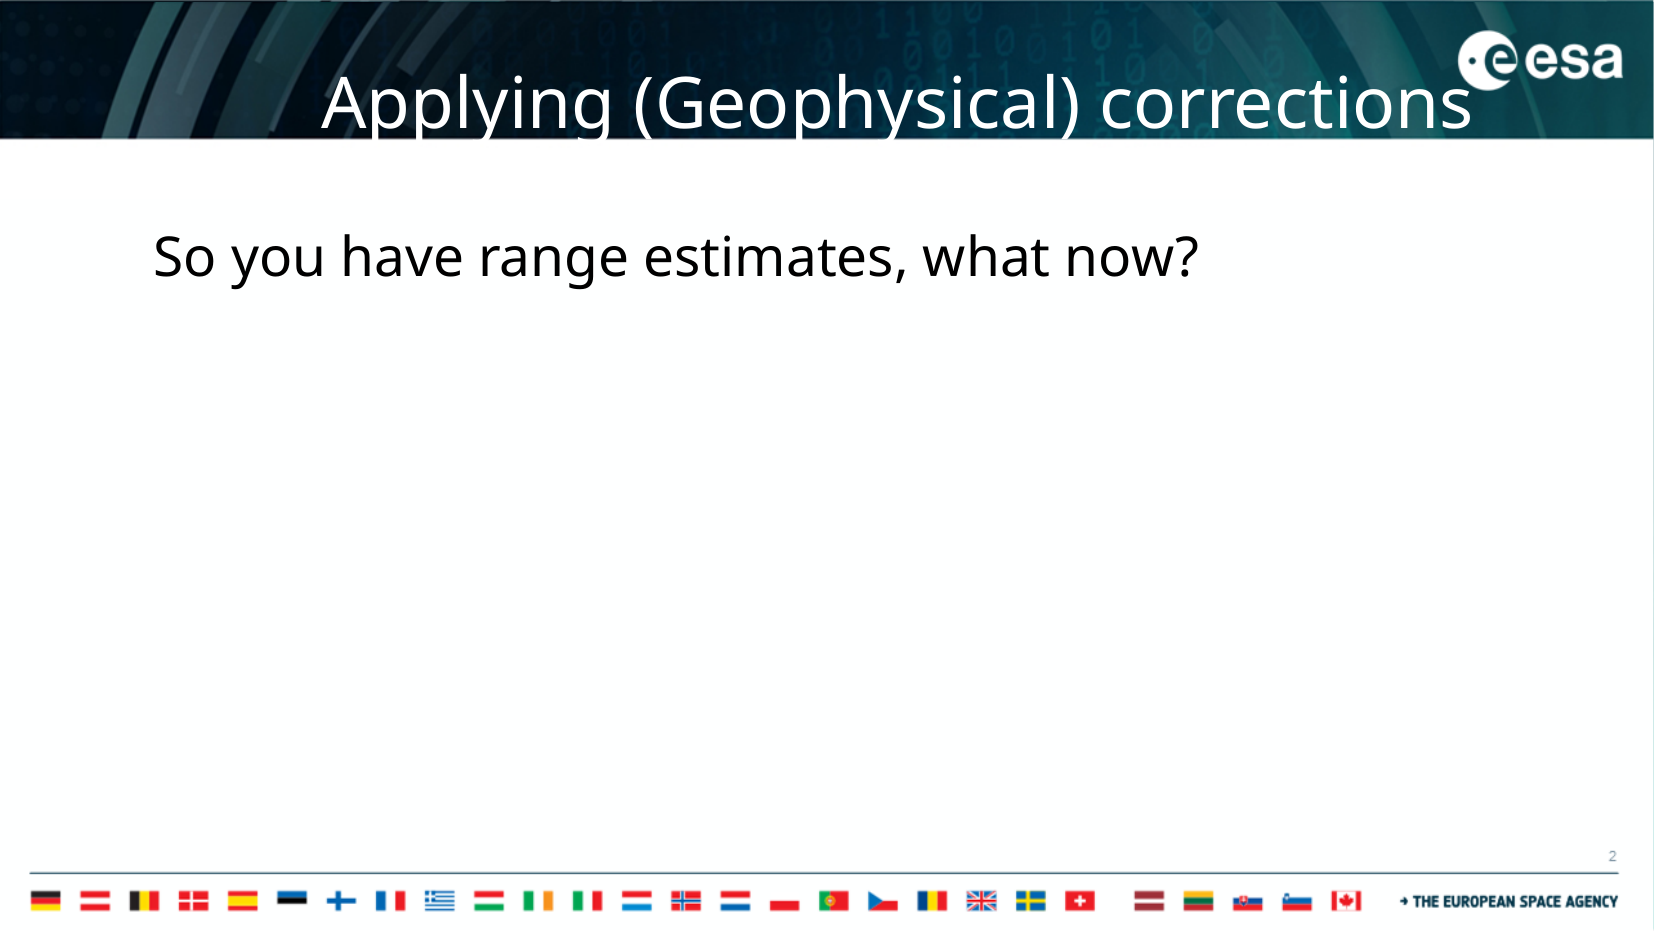

# Applying (Geophysical) corrections
So you have range estimates, what now?